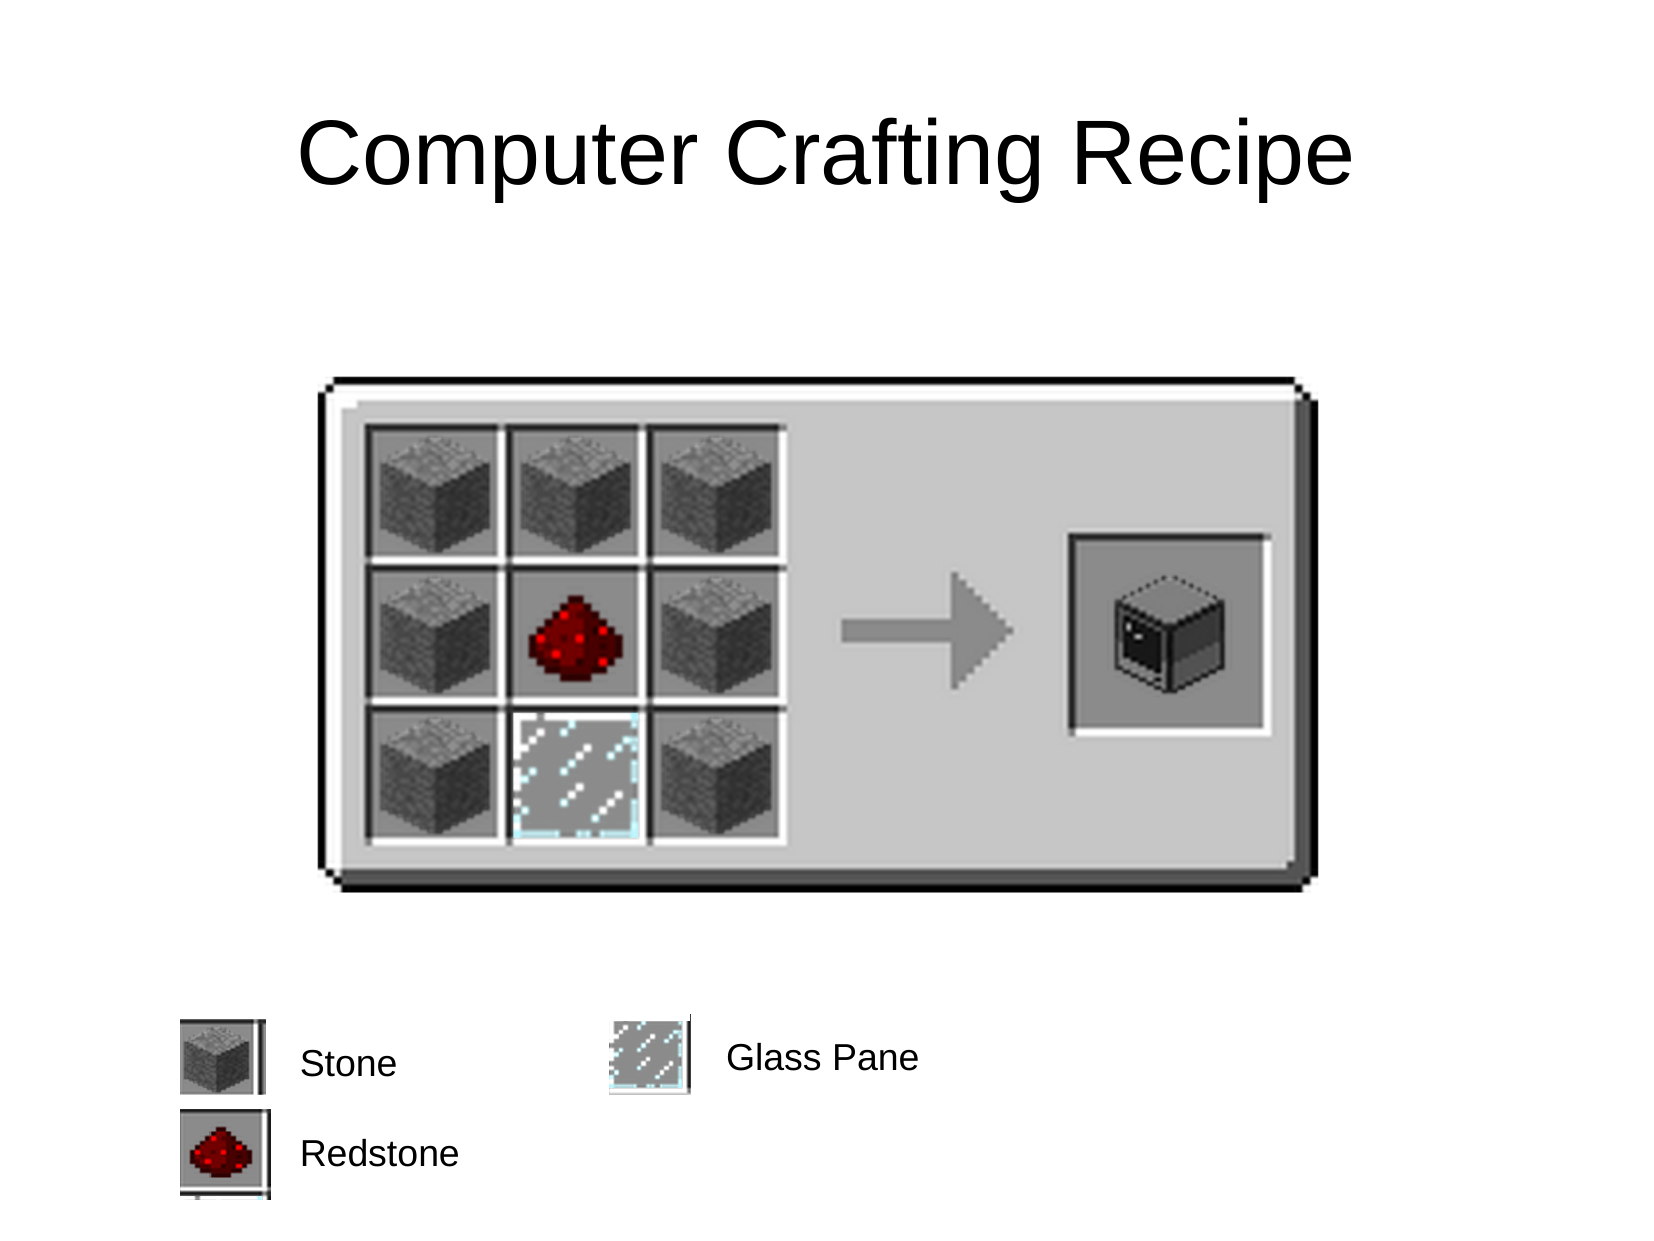

# Computer Crafting Recipe
Glass Pane
Stone
Redstone